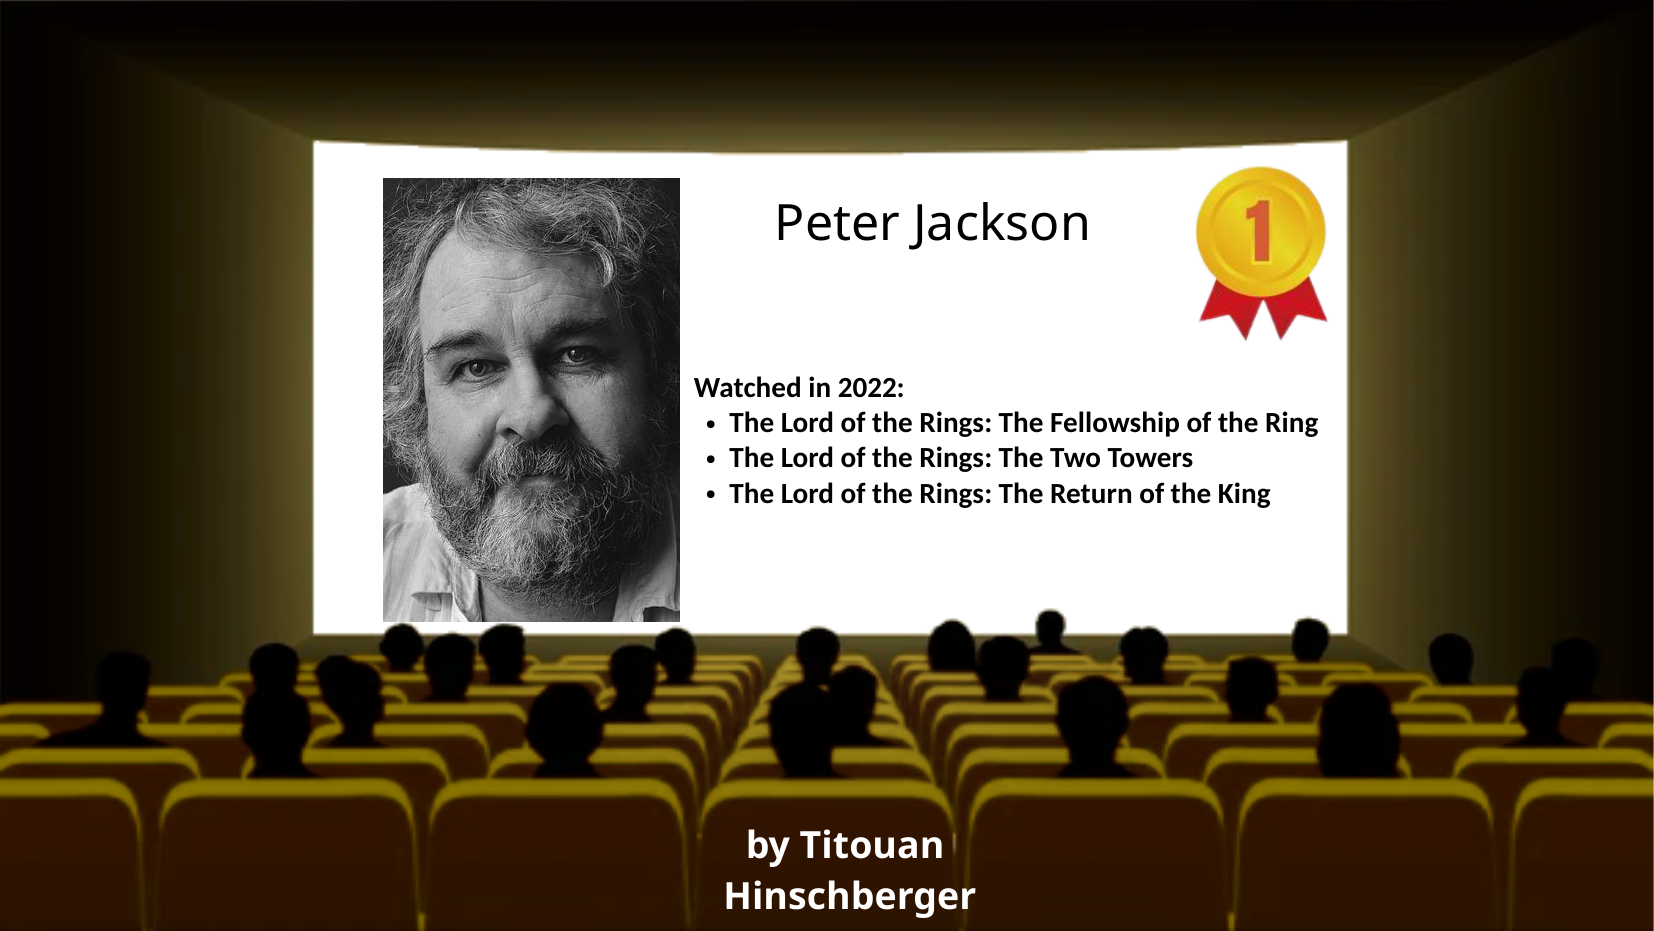

Peter Jackson
Watched in 2022:
The Lord of the Rings: The Fellowship of the Ring
The Lord of the Rings: The Two Towers
The Lord of the Rings: The Return of the King